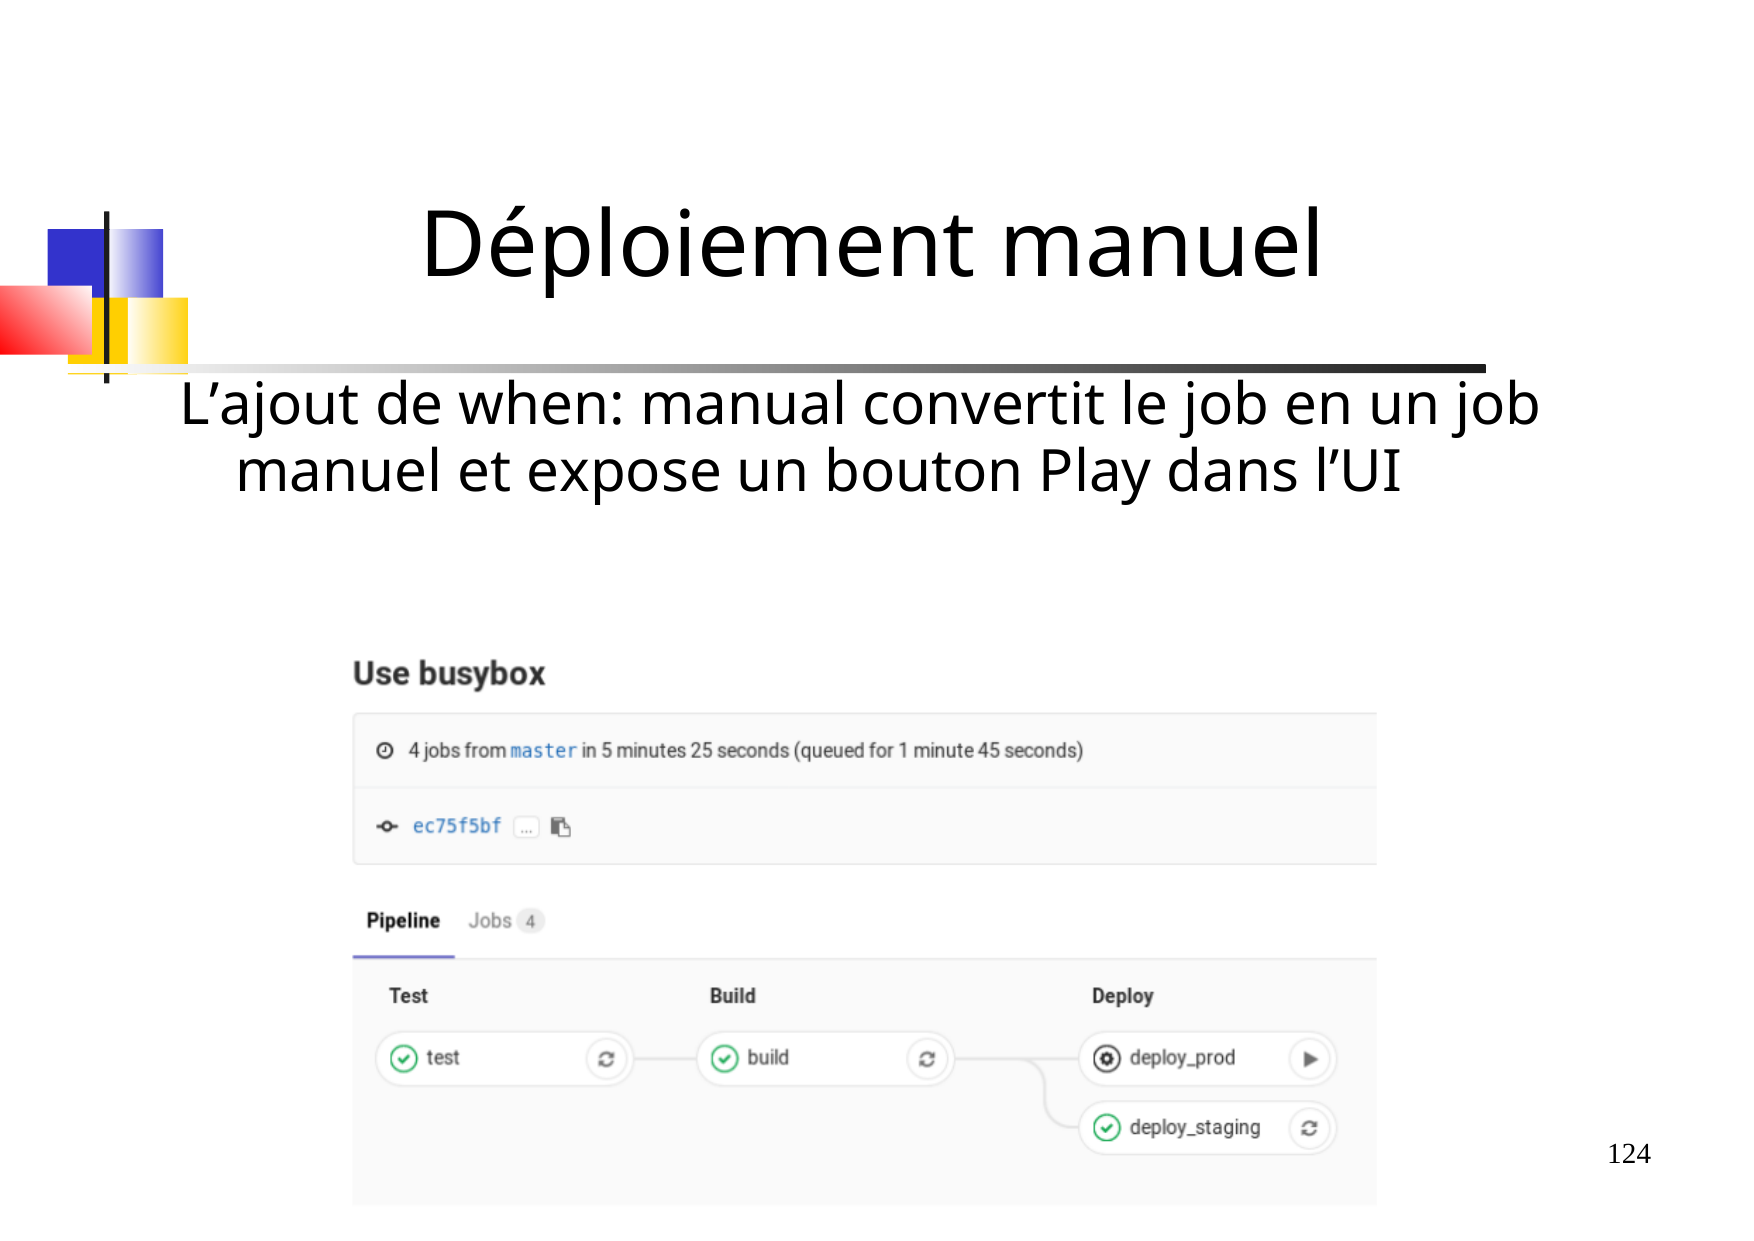

# Déploiement manuel
L’ajout de when: manual convertit le job en un job manuel et expose un bouton Play dans l’UI